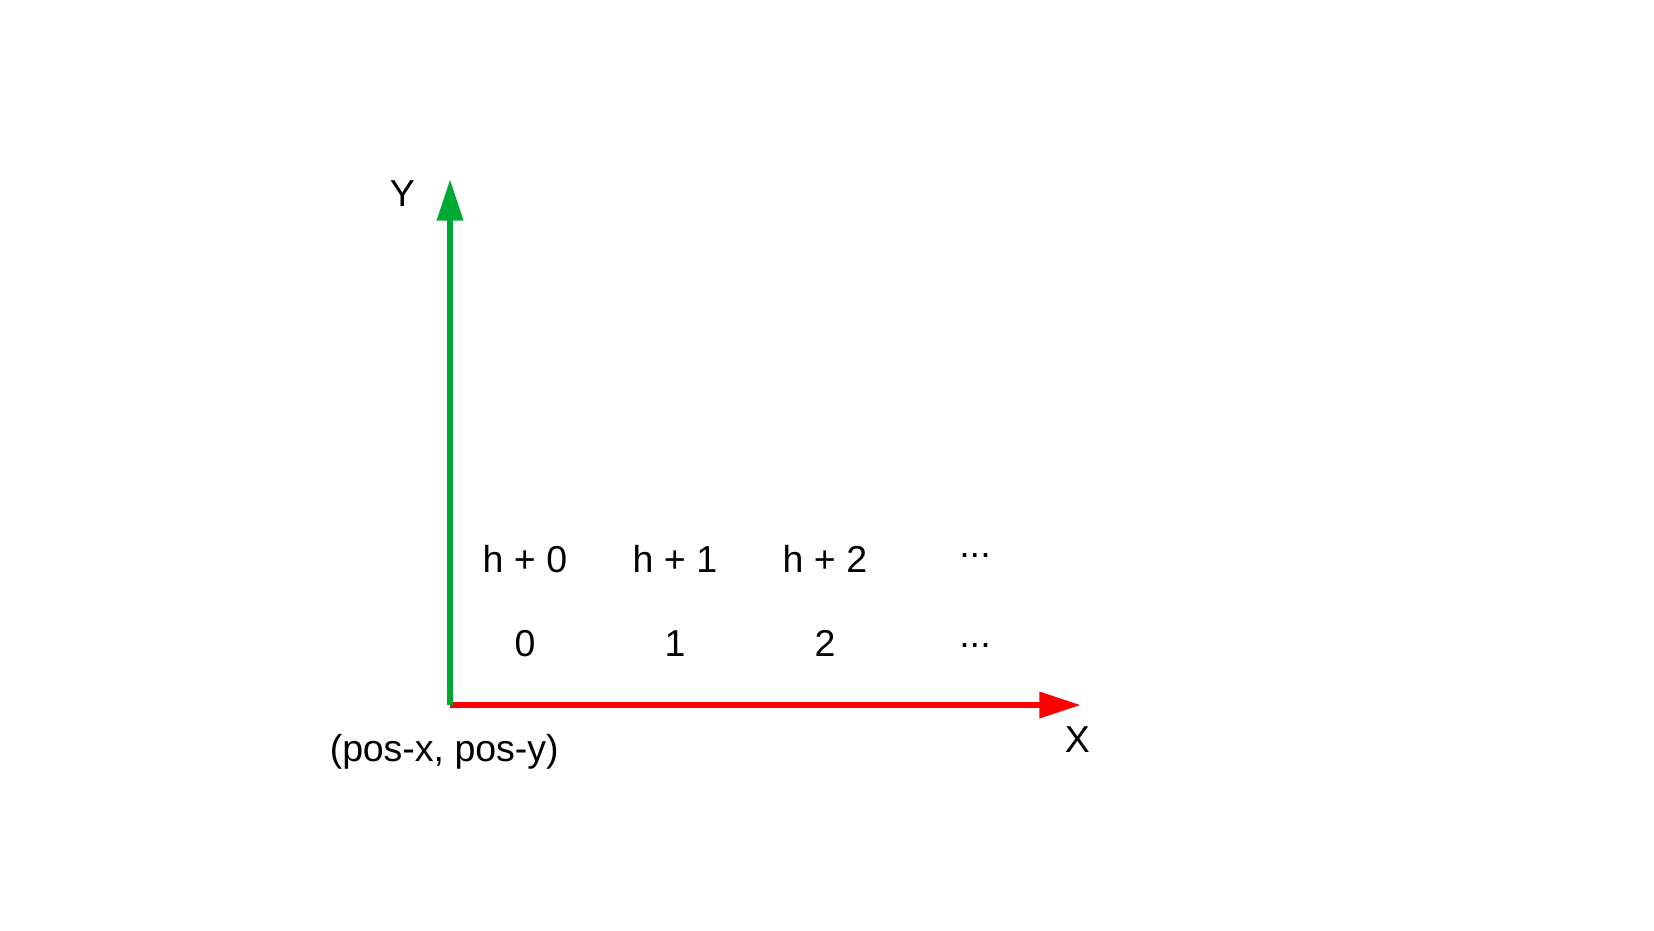

Y
...
h + 0
h + 1
h + 2
...
0
1
2
X
(pos-x, pos-y)